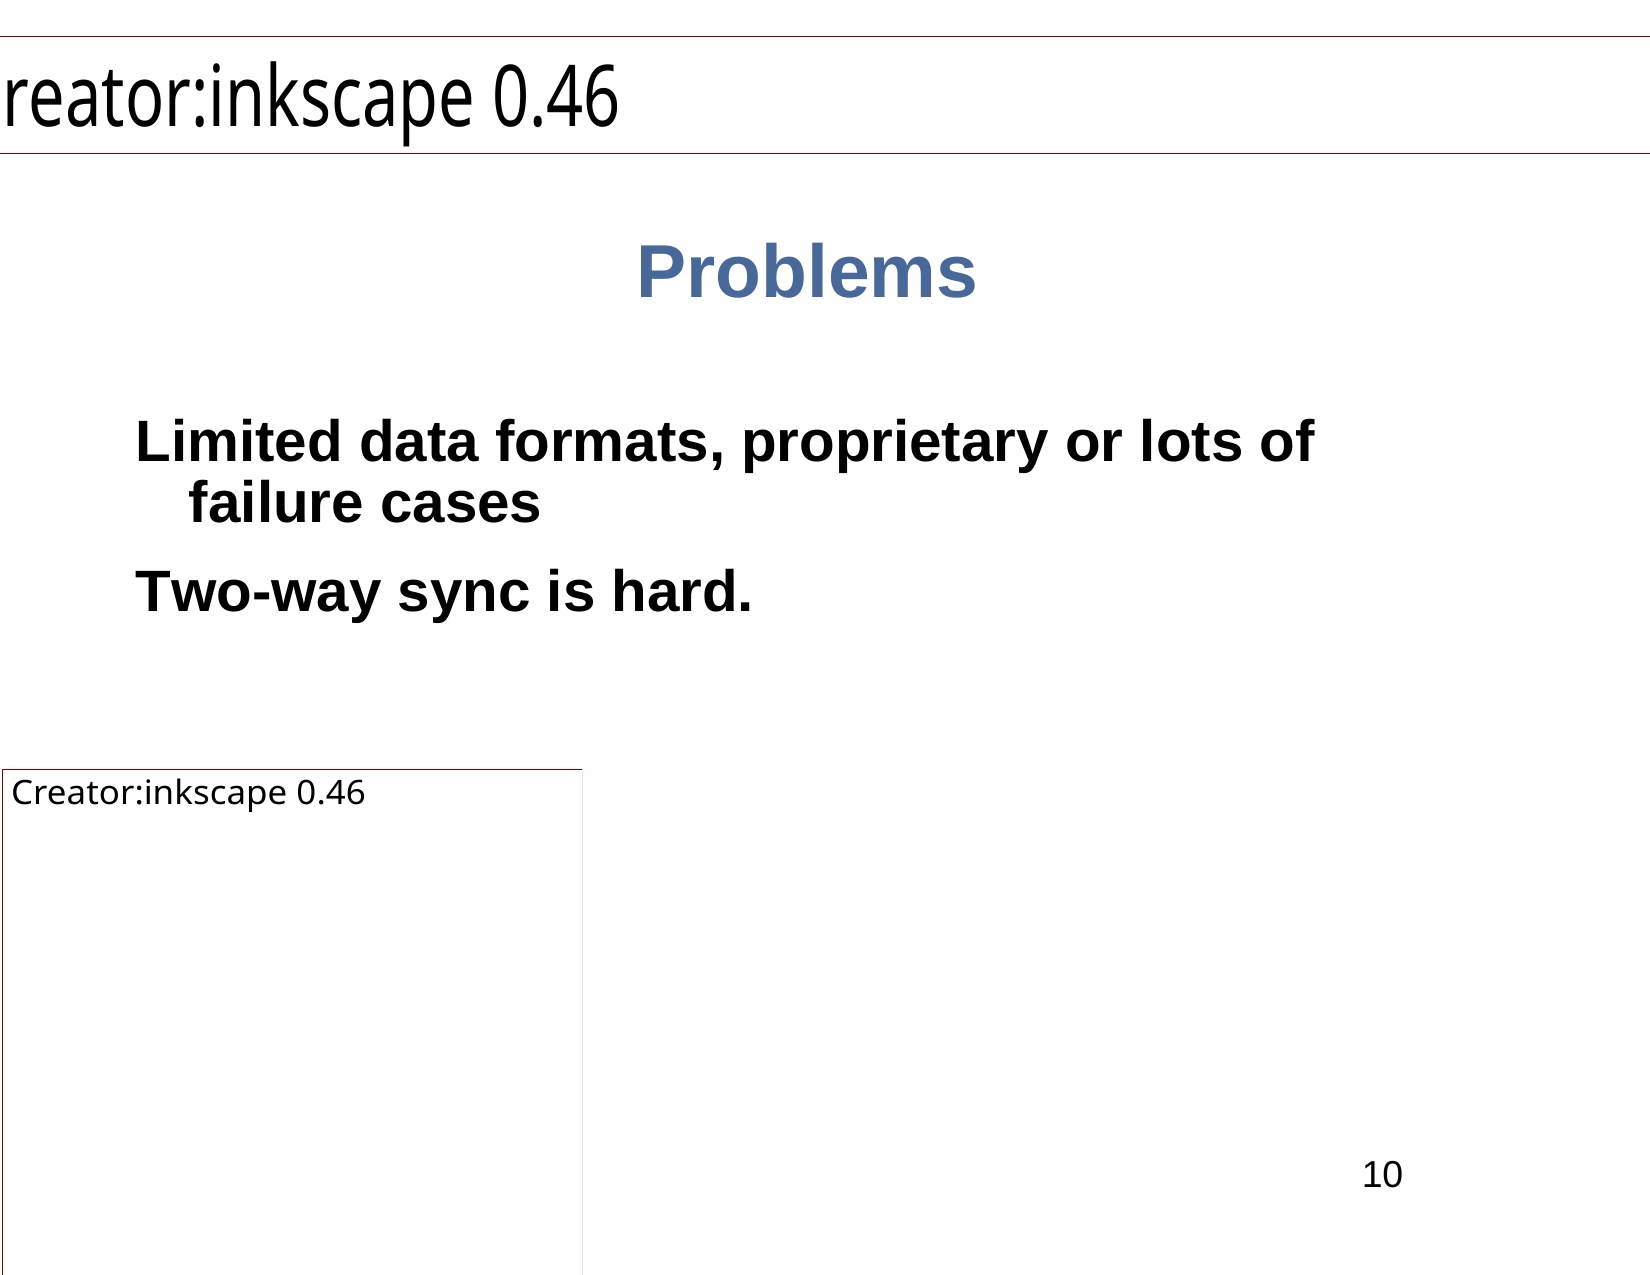

# Problems
Limited data formats, proprietary or lots of failure cases
Two-way sync is hard.